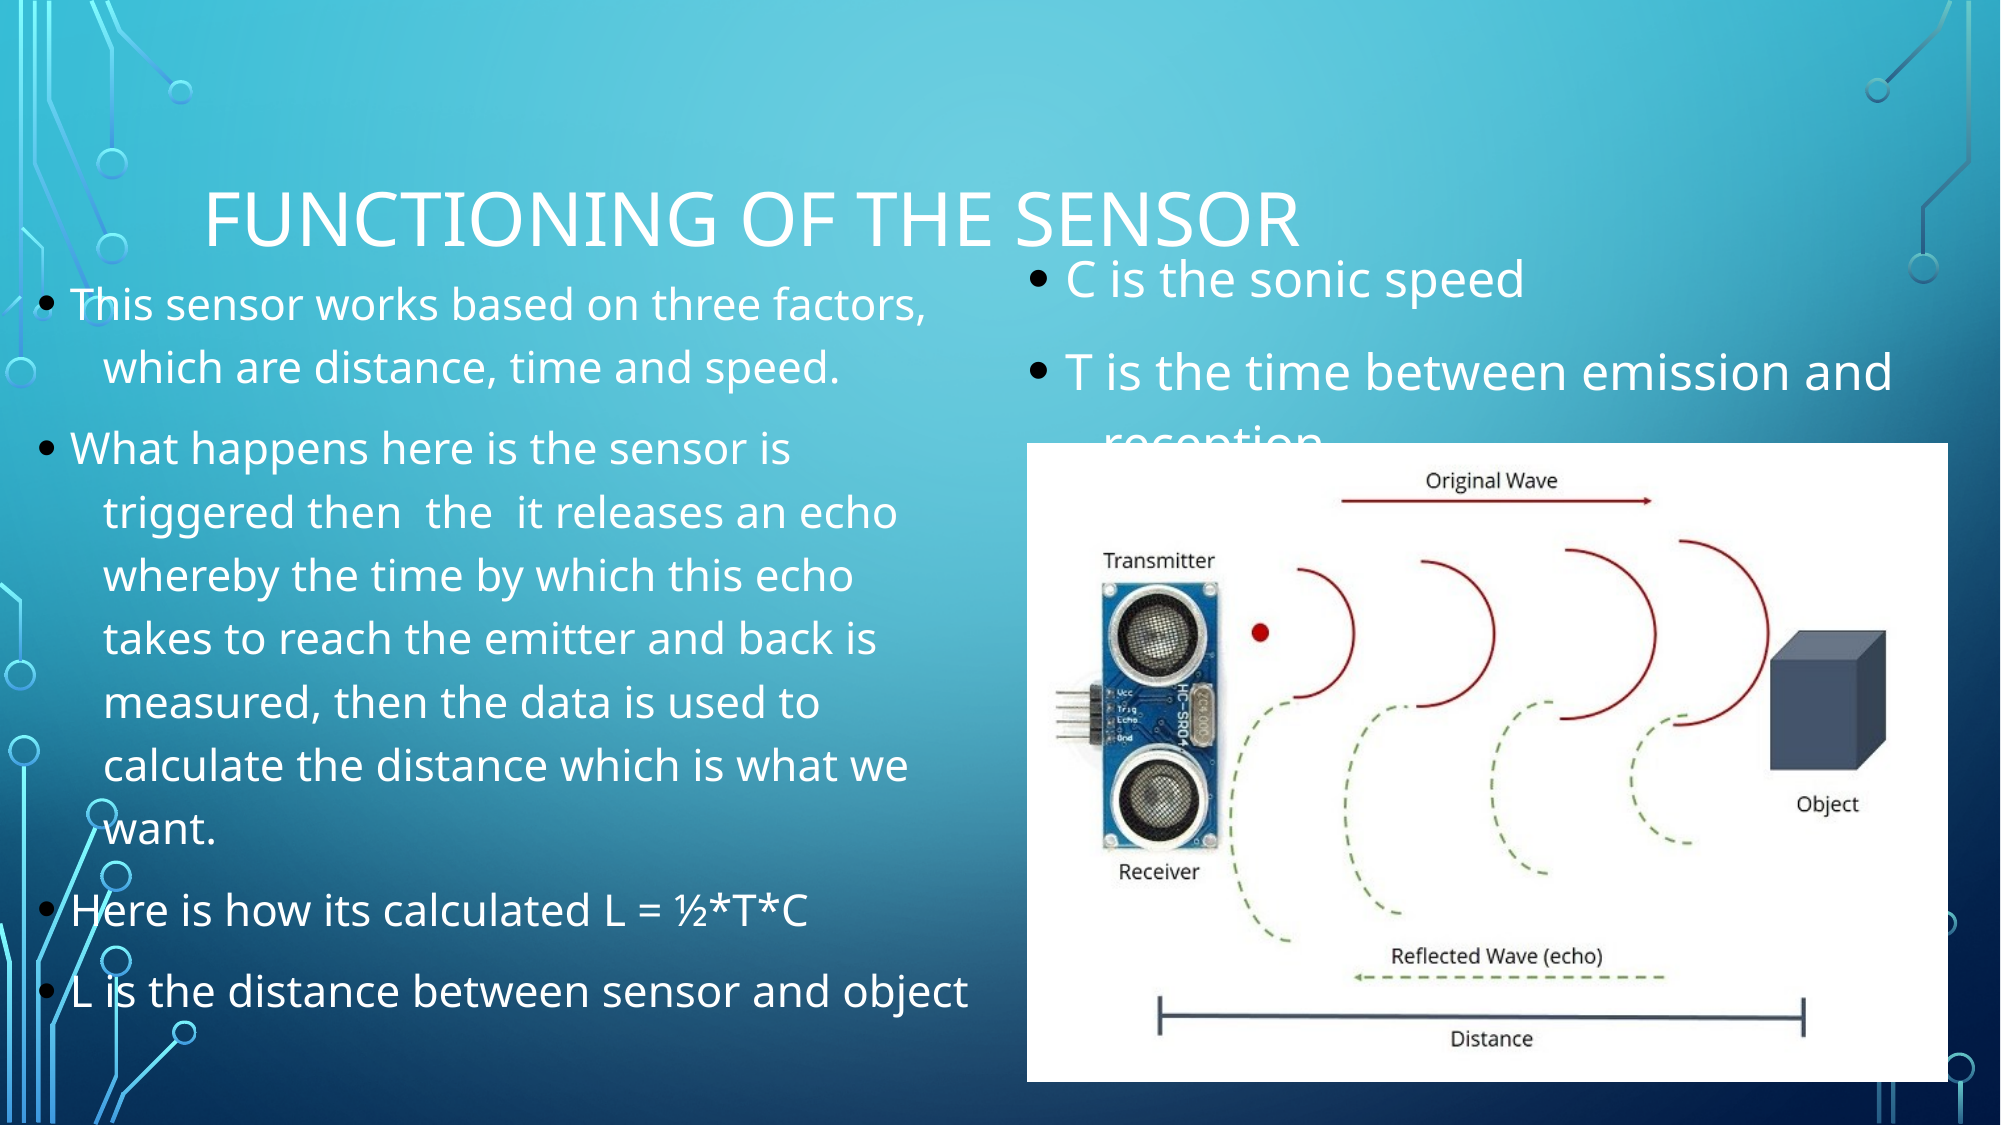

# Functioning of the sensor
C is the sonic speed
T is the time between emission and reception
This sensor works based on three factors, which are distance, time and speed.
What happens here is the sensor is triggered then the it releases an echo whereby the time by which this echo takes to reach the emitter and back is measured, then the data is used to calculate the distance which is what we want.
Here is how its calculated L = ½*T*C
L is the distance between sensor and object